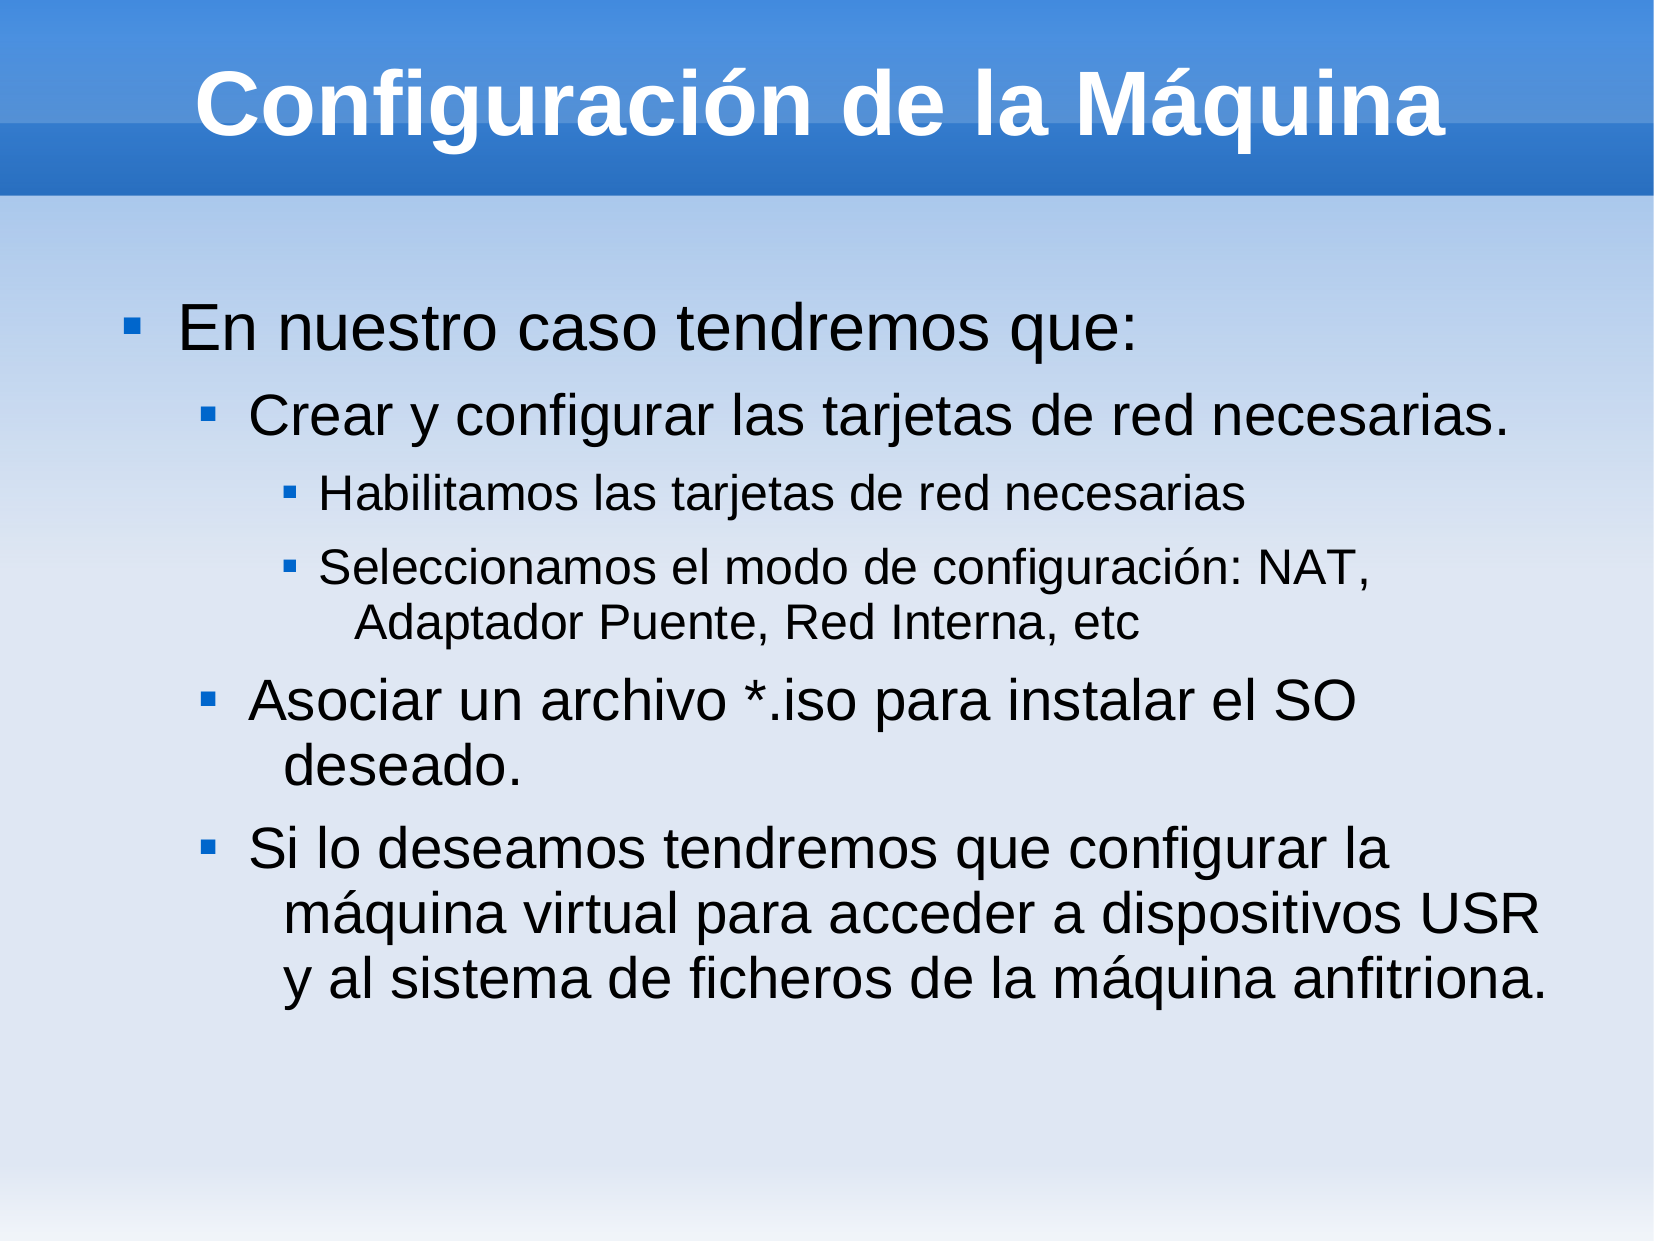

# Configuración de la Máquina
En nuestro caso tendremos que:
Crear y configurar las tarjetas de red necesarias.
Habilitamos las tarjetas de red necesarias
Seleccionamos el modo de configuración: NAT, Adaptador Puente, Red Interna, etc
Asociar un archivo *.iso para instalar el SO deseado.
Si lo deseamos tendremos que configurar la máquina virtual para acceder a dispositivos USR y al sistema de ficheros de la máquina anfitriona.